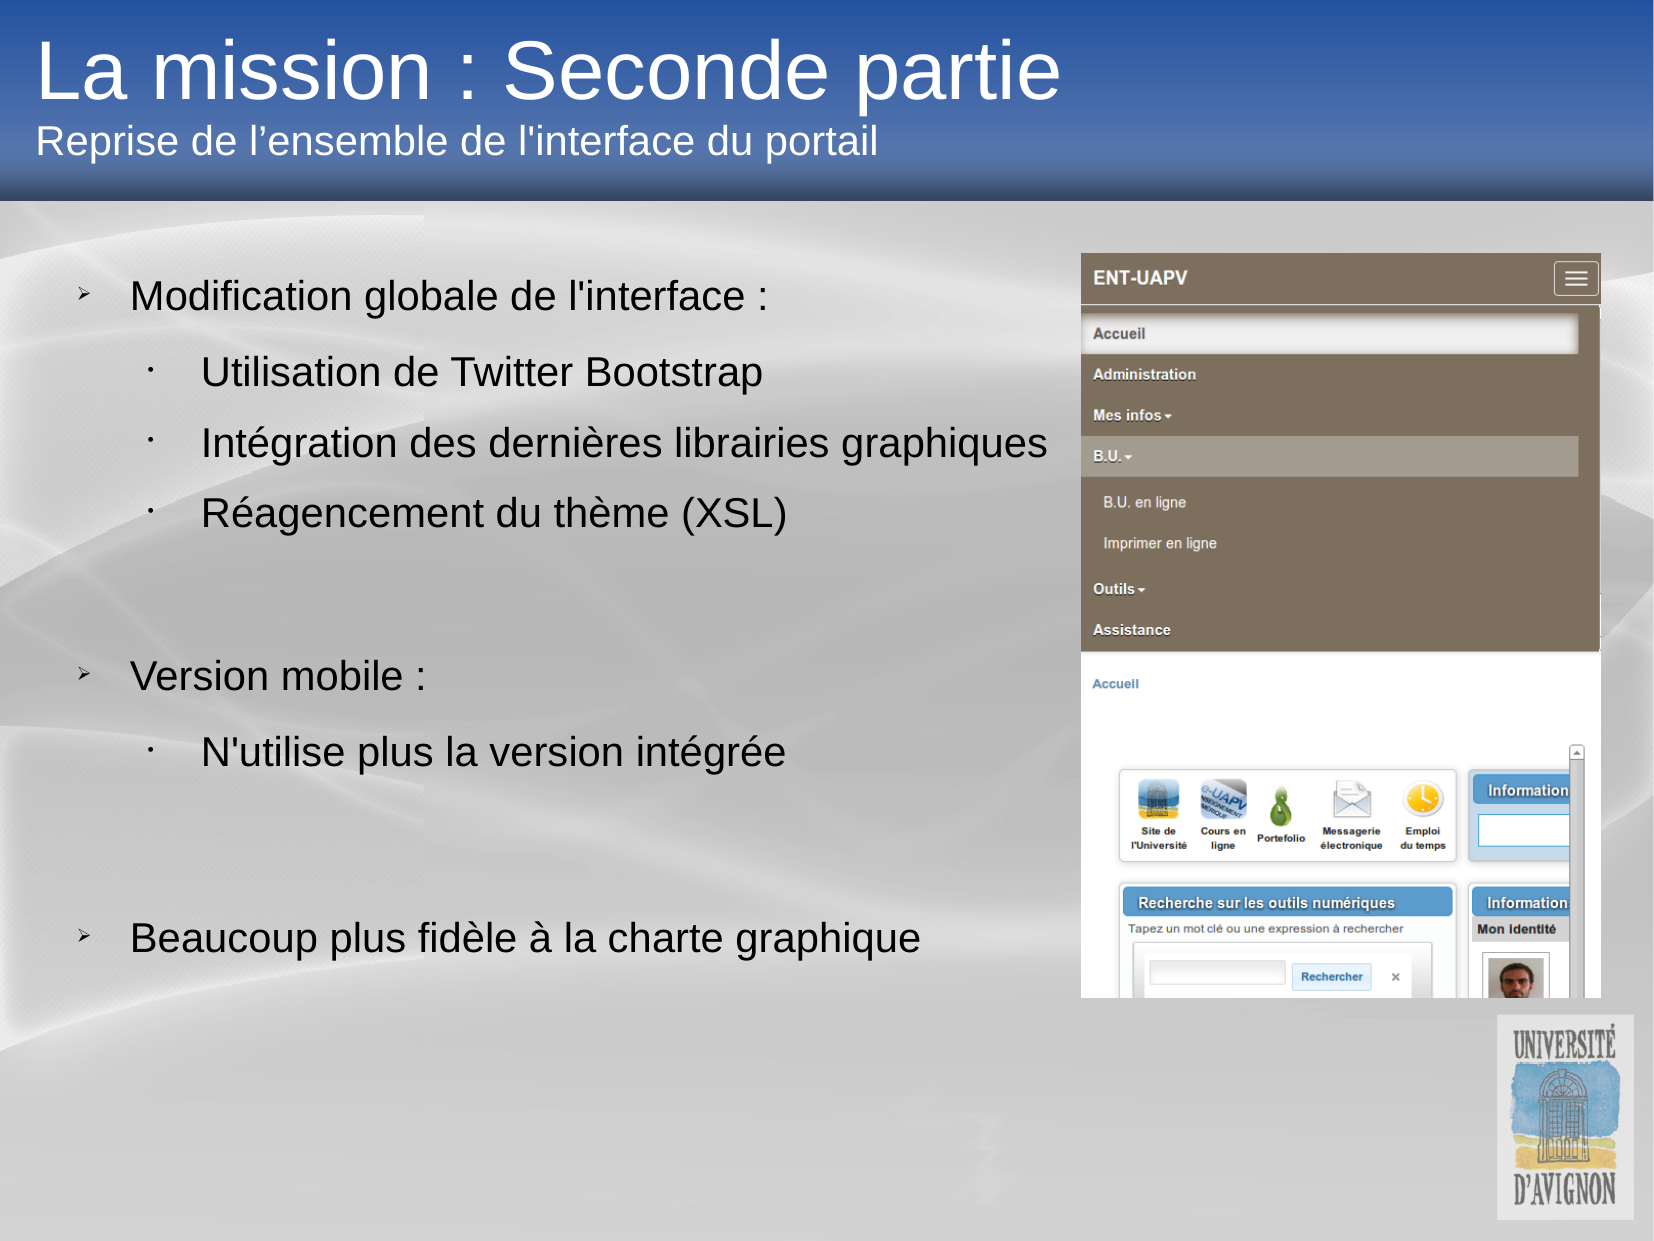

La mission : Seconde partie
Reprise de l’ensemble de l'interface du portail
# Modification globale de l'interface :
Utilisation de Twitter Bootstrap
Intégration des dernières librairies graphiques
Réagencement du thème (XSL)
Version mobile :
N'utilise plus la version intégrée
Beaucoup plus fidèle à la charte graphique